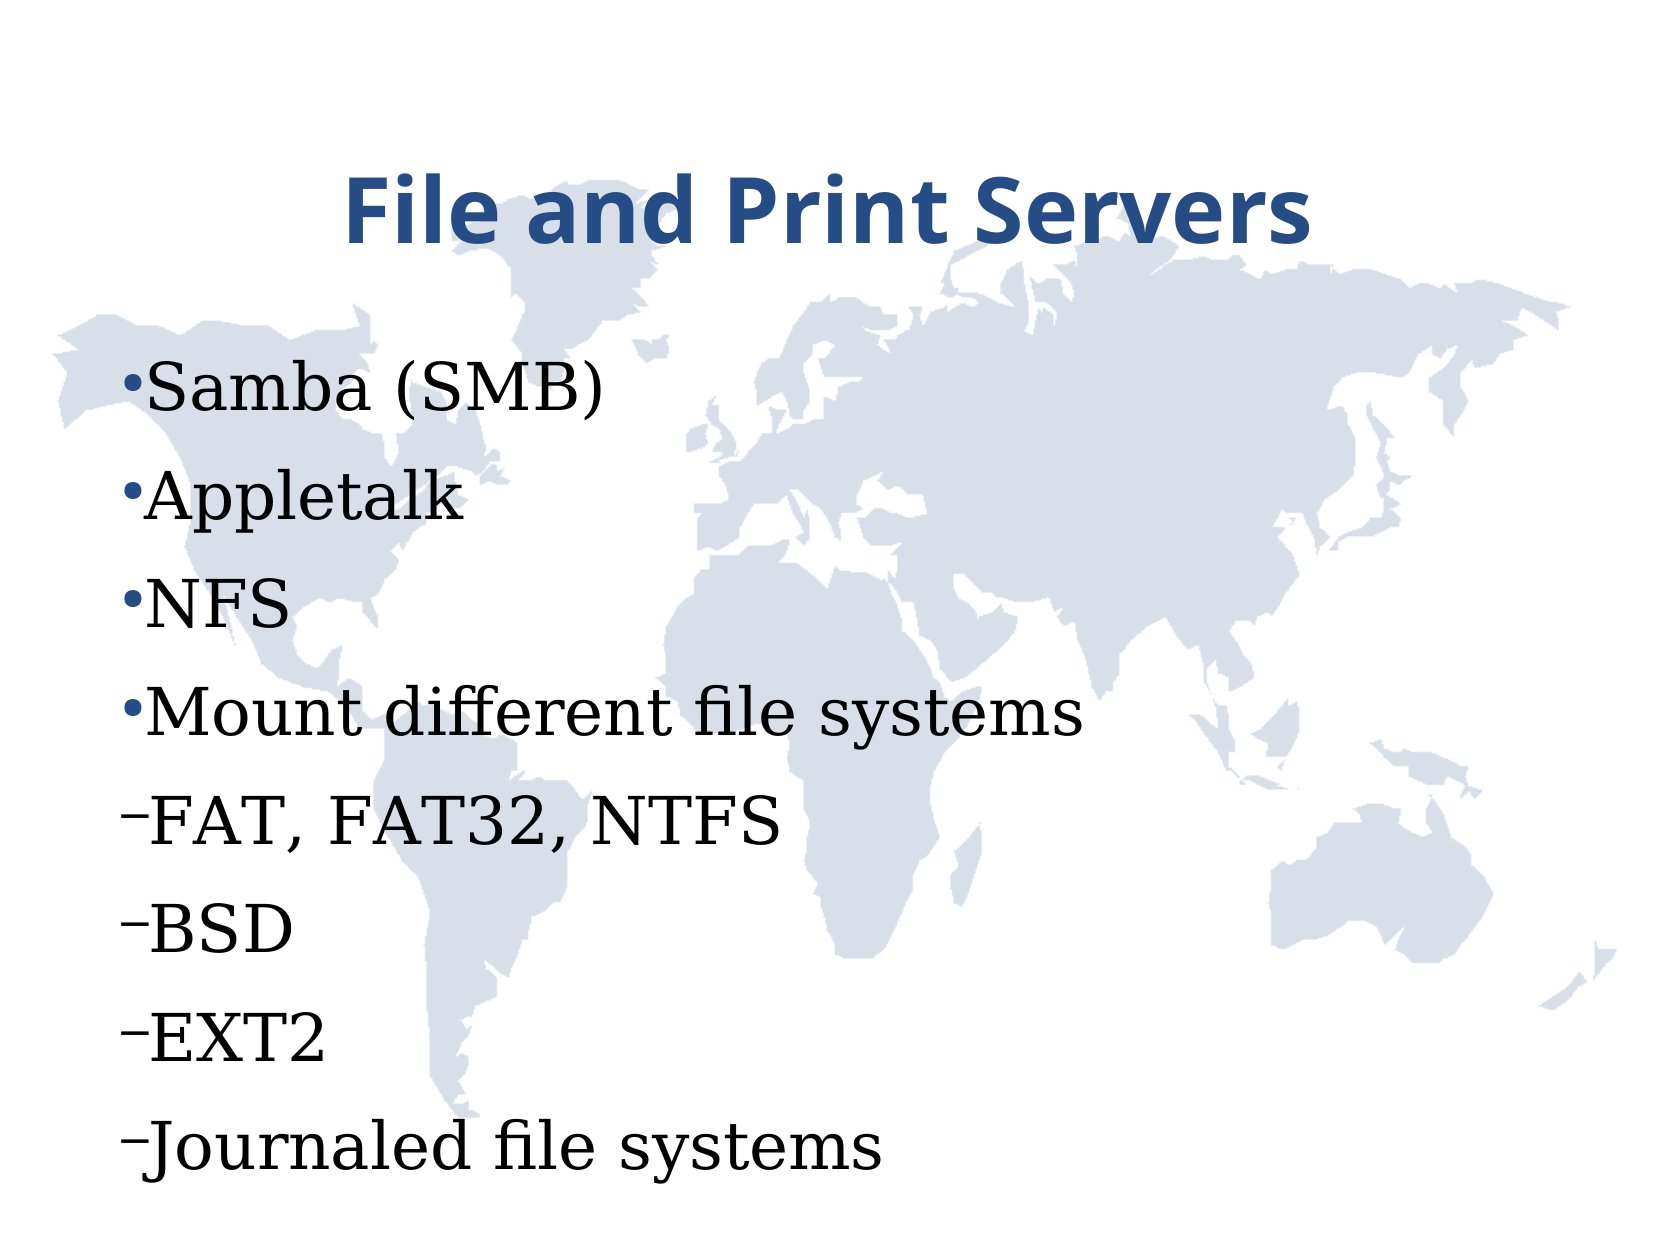

# File and Print Servers
Samba (SMB)
Appletalk
NFS
Mount different file systems
FAT, FAT32, NTFS
BSD
EXT2
Journaled file systems